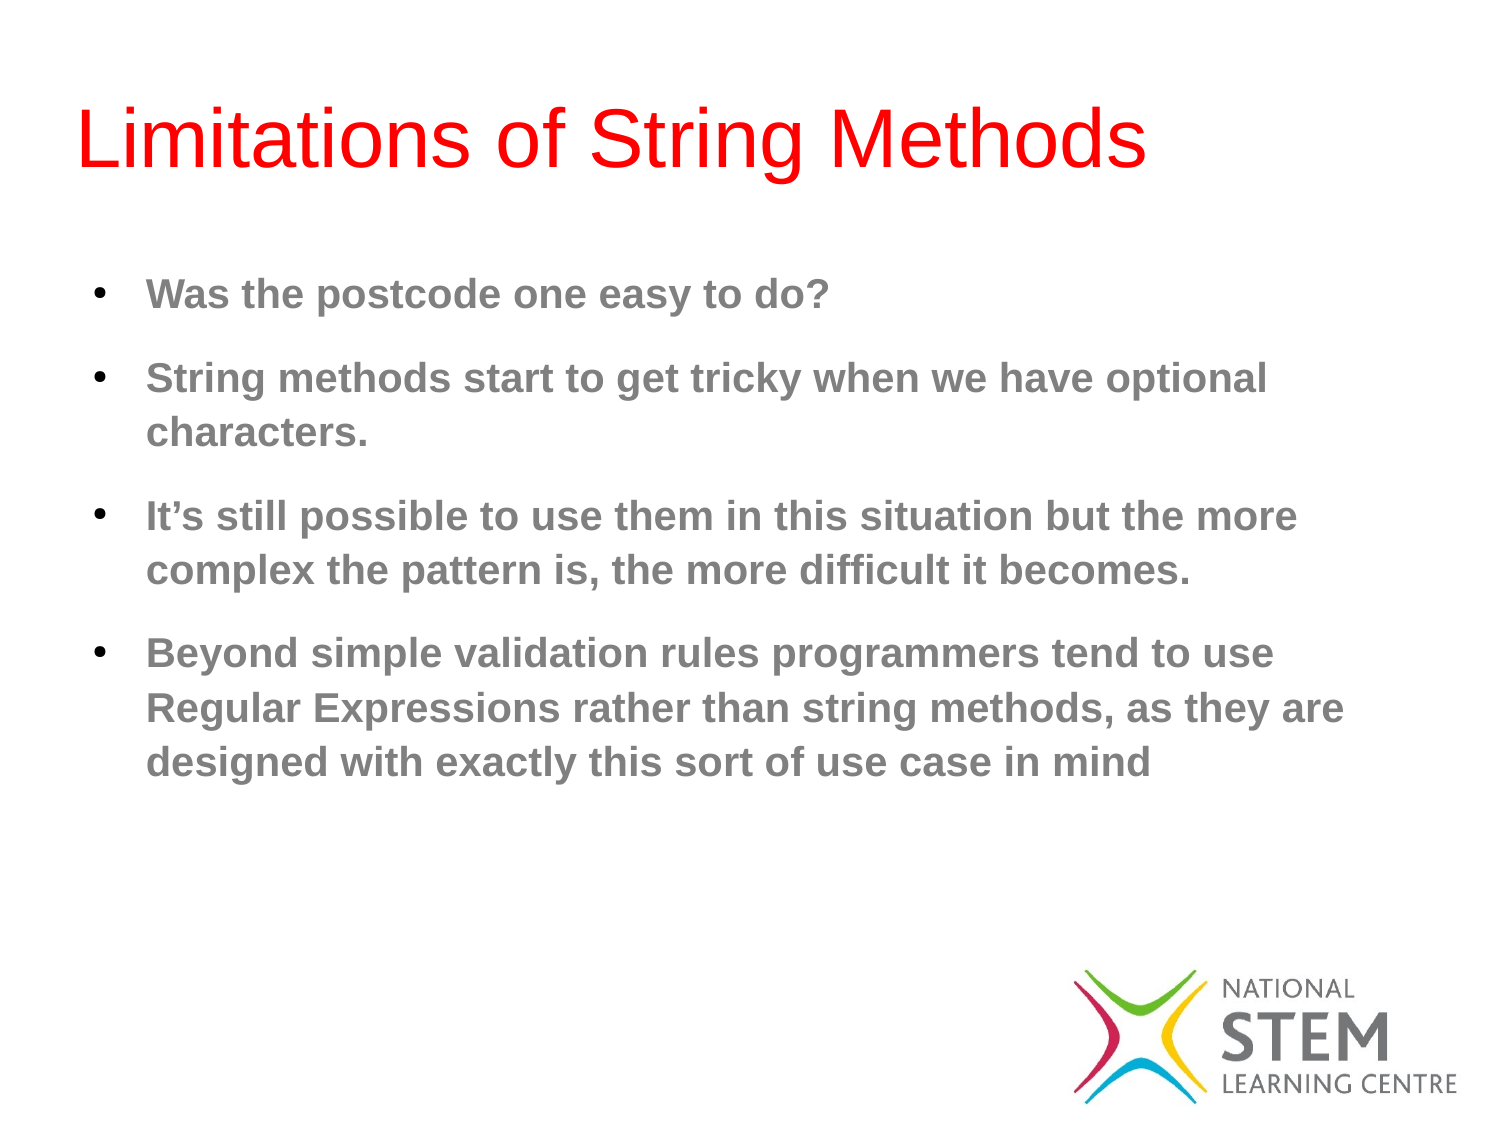

# Limitations of String Methods
Was the postcode one easy to do?
String methods start to get tricky when we have optional characters.
It’s still possible to use them in this situation but the more complex the pattern is, the more difficult it becomes.
Beyond simple validation rules programmers tend to use Regular Expressions rather than string methods, as they are designed with exactly this sort of use case in mind